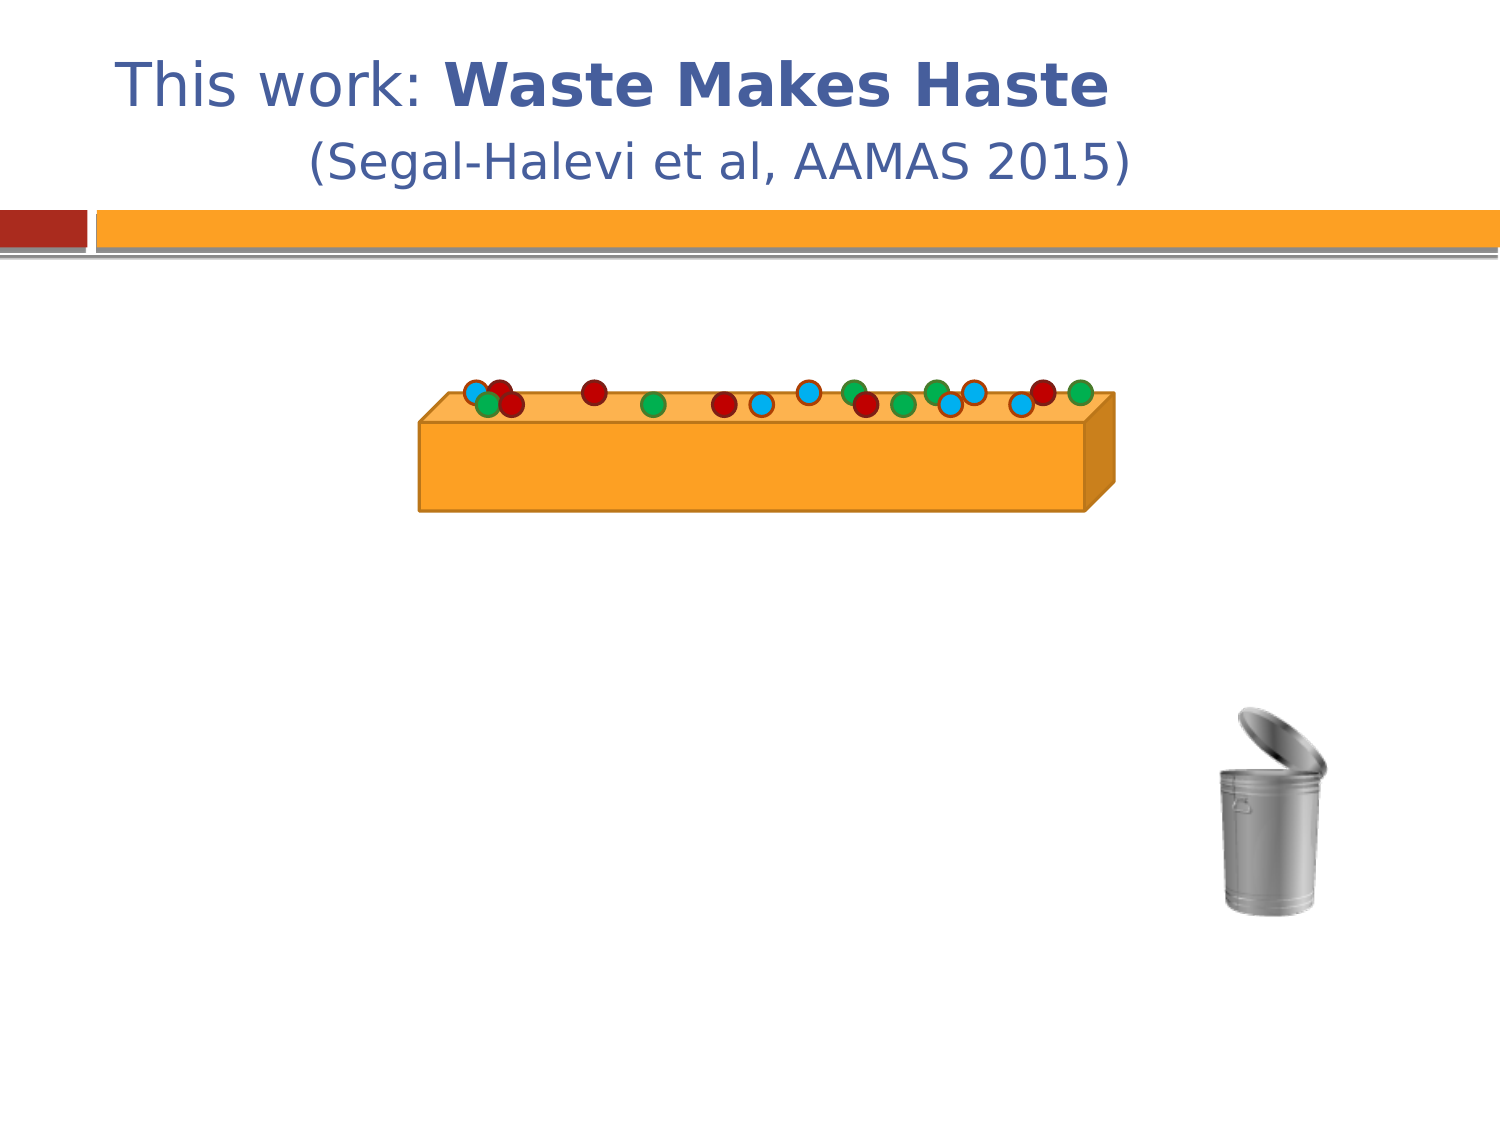

# This work: Waste Makes Haste (Segal-Halevi et al, AAMAS 2015)